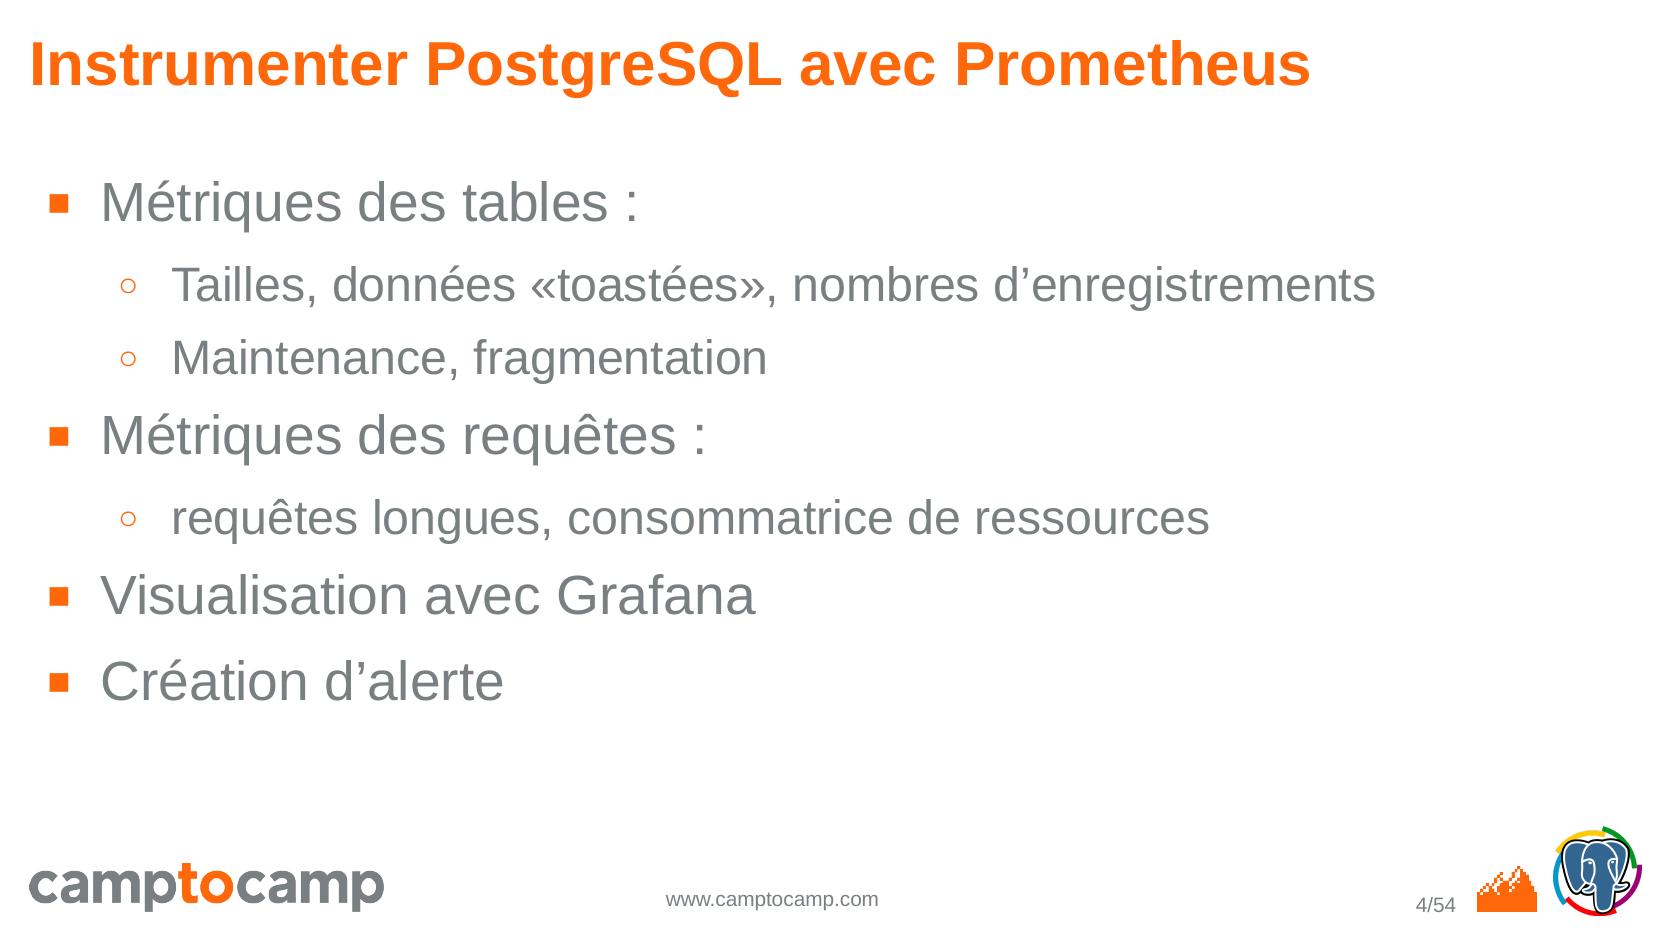

# Instrumenter PostgreSQL avec Prometheus
Métriques des tables :
Tailles, données «toastées», nombres d’enregistrements
Maintenance, fragmentation
Métriques des requêtes :
requêtes longues, consommatrice de ressources
Visualisation avec Grafana
Création d’alerte